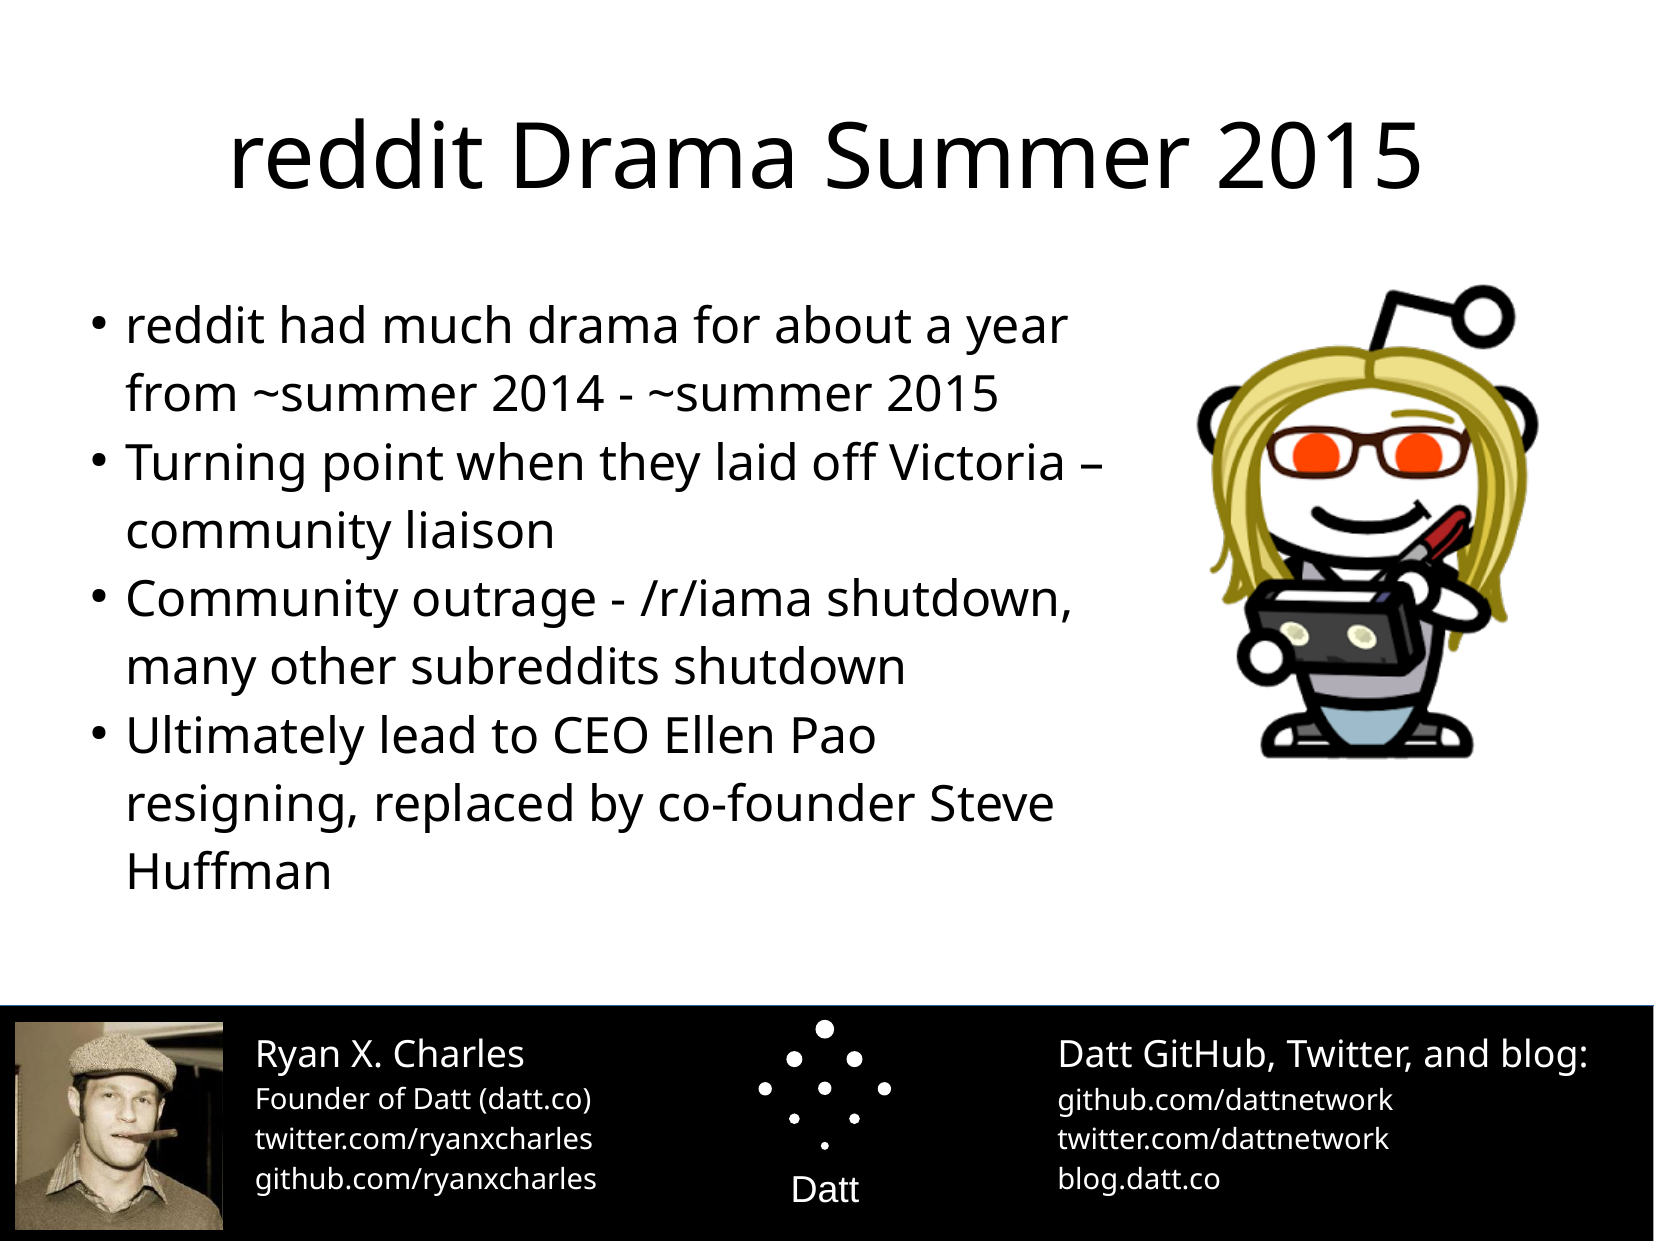

reddit Drama Summer 2015
# reddit had much drama for about a year from ~summer 2014 - ~summer 2015
Turning point when they laid off Victoria – community liaison
Community outrage - /r/iama shutdown, many other subreddits shutdown
Ultimately lead to CEO Ellen Pao resigning, replaced by co-founder Steve Huffman
Ryan X. Charles
Founder of Datt (datt.co)
twitter.com/ryanxcharles
github.com/ryanxcharles
Datt GitHub, Twitter, and blog:
github.com/dattnetwork
twitter.com/dattnetwork
blog.datt.co
Datt